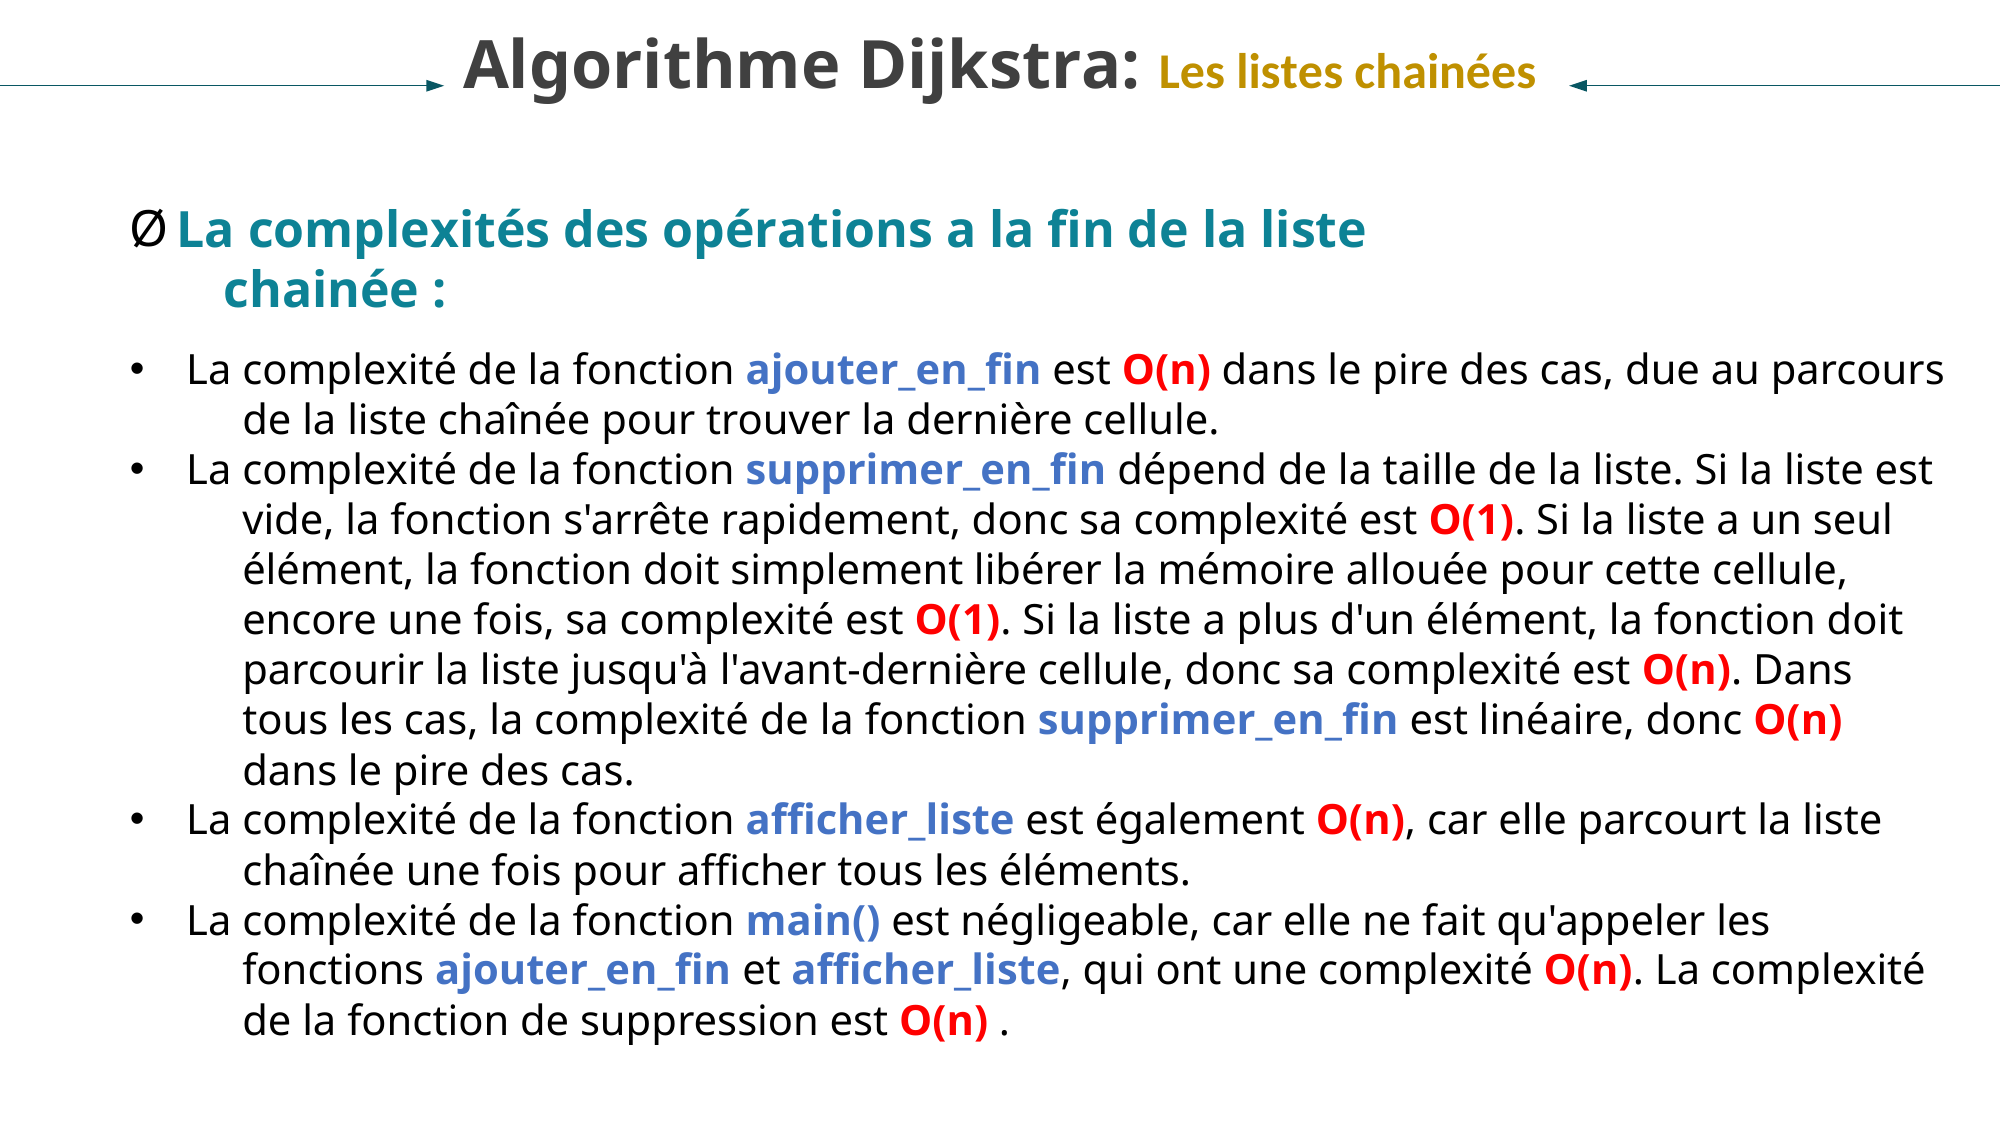

Algorithme Dijkstra: Les listes chainées
# Analyse du projet : diapositive 3
La complexités des opérations a la fin de la liste chainée :
La complexité de la fonction ajouter_en_fin est O(n) dans le pire des cas, due au parcours de la liste chaînée pour trouver la dernière cellule.
La complexité de la fonction supprimer_en_fin dépend de la taille de la liste. Si la liste est vide, la fonction s'arrête rapidement, donc sa complexité est O(1). Si la liste a un seul élément, la fonction doit simplement libérer la mémoire allouée pour cette cellule, encore une fois, sa complexité est O(1). Si la liste a plus d'un élément, la fonction doit parcourir la liste jusqu'à l'avant-dernière cellule, donc sa complexité est O(n). Dans tous les cas, la complexité de la fonction supprimer_en_fin est linéaire, donc O(n) dans le pire des cas.
La complexité de la fonction afficher_liste est également O(n), car elle parcourt la liste chaînée une fois pour afficher tous les éléments.
La complexité de la fonction main() est négligeable, car elle ne fait qu'appeler les fonctions ajouter_en_fin et afficher_liste, qui ont une complexité O(n). La complexité de la fonction de suppression est O(n) .